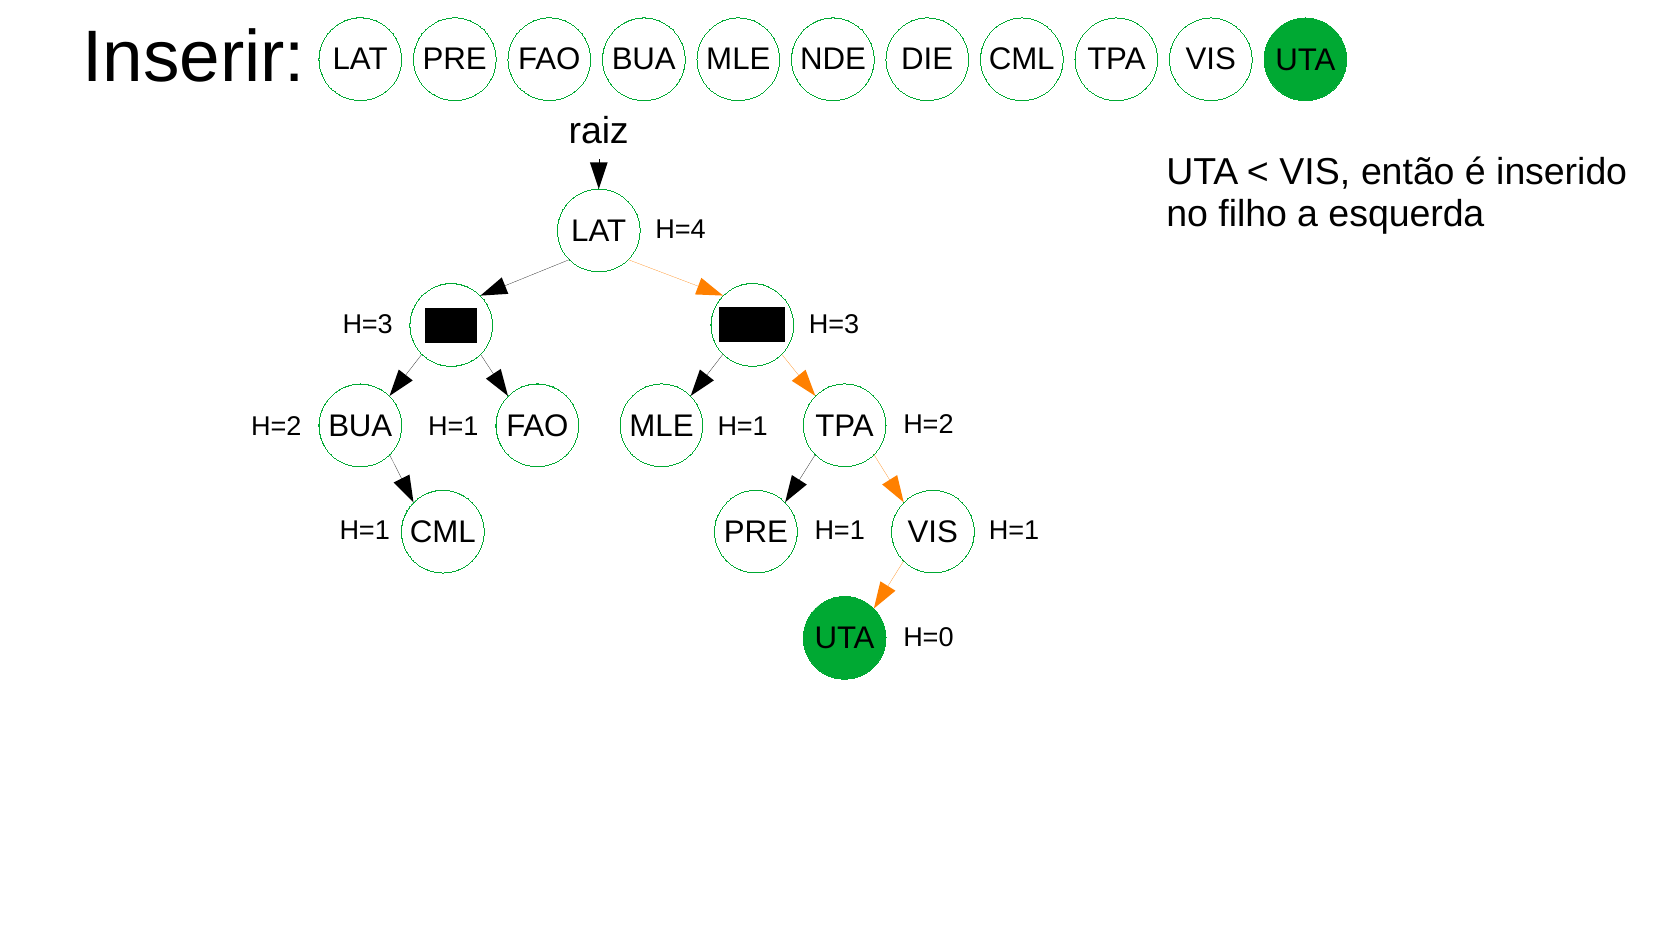

# Inserir:
LAT
LAT
PRE
FAO
BUA
MLE
NDE
DIE
BUA
NDE
CML
TPA
VIS
UTA
raiz
UTA < VIS, então é inserido
no filho a esquerda
LAT
H=4
NDE
DIE
NDE
DIE
H=3
H=3
FAO
MLE
TPA
BUA
FAO
BUA
H=2
H=2
H=1
H=1
CML
PRE
VIS
CML
H=1
H=1
H=1
UTA
H=0